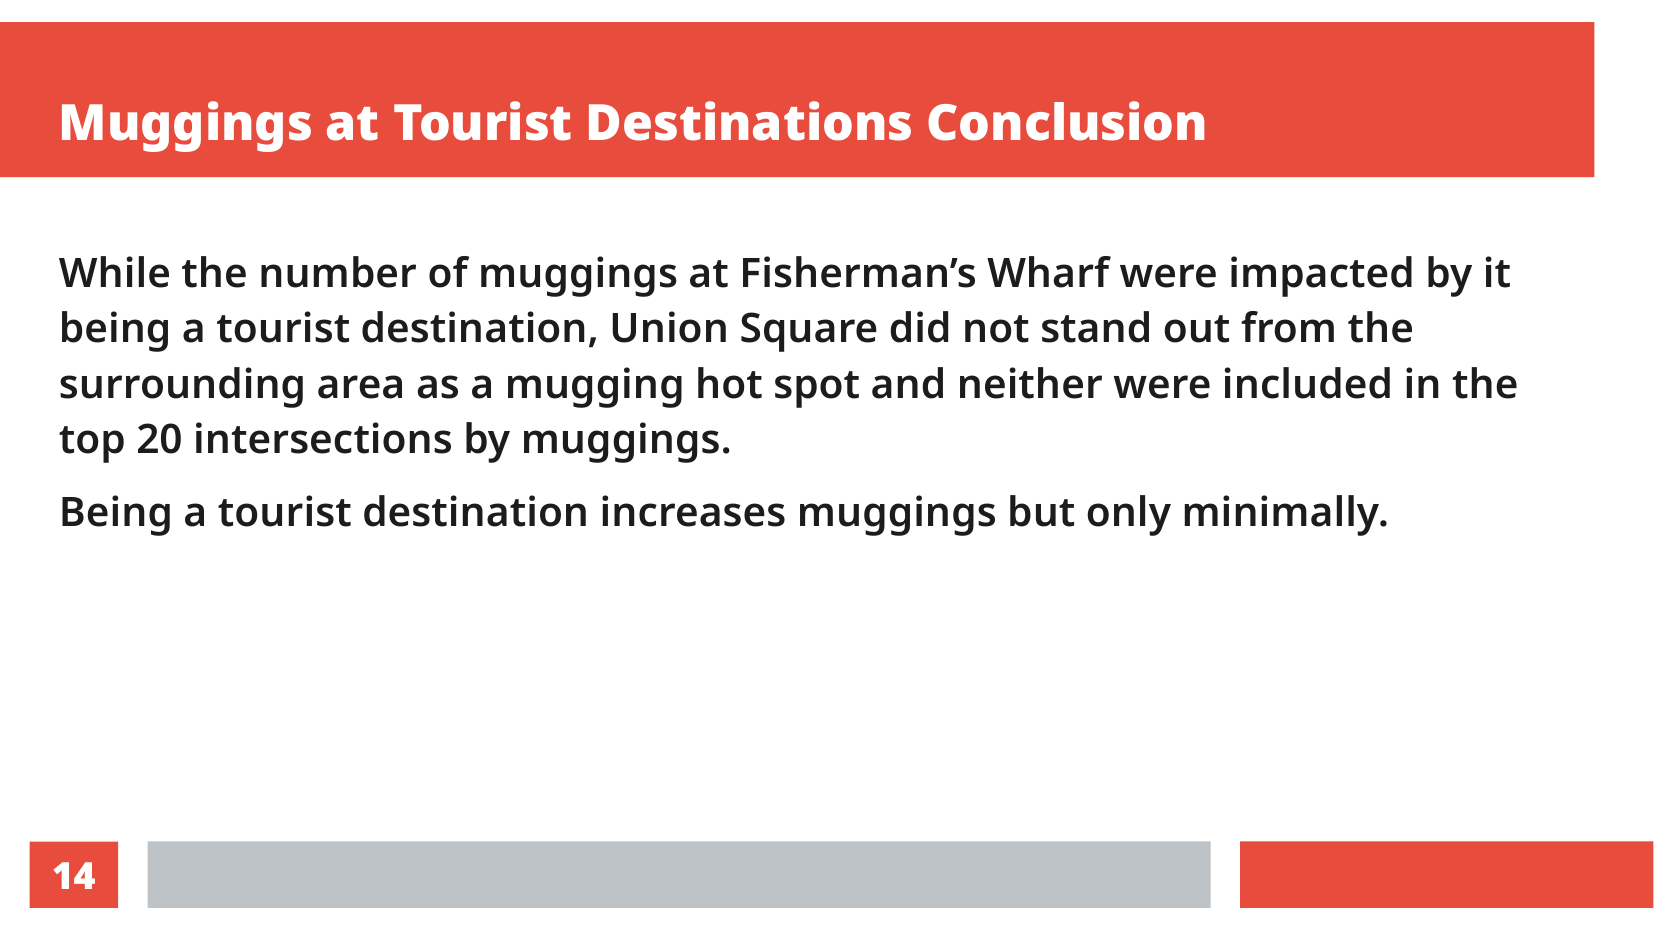

# Muggings at Tourist Destinations Conclusion
While the number of muggings at Fisherman’s Wharf were impacted by it being a tourist destination, Union Square did not stand out from the surrounding area as a mugging hot spot and neither were included in the top 20 intersections by muggings.
Being a tourist destination increases muggings but only minimally.
14